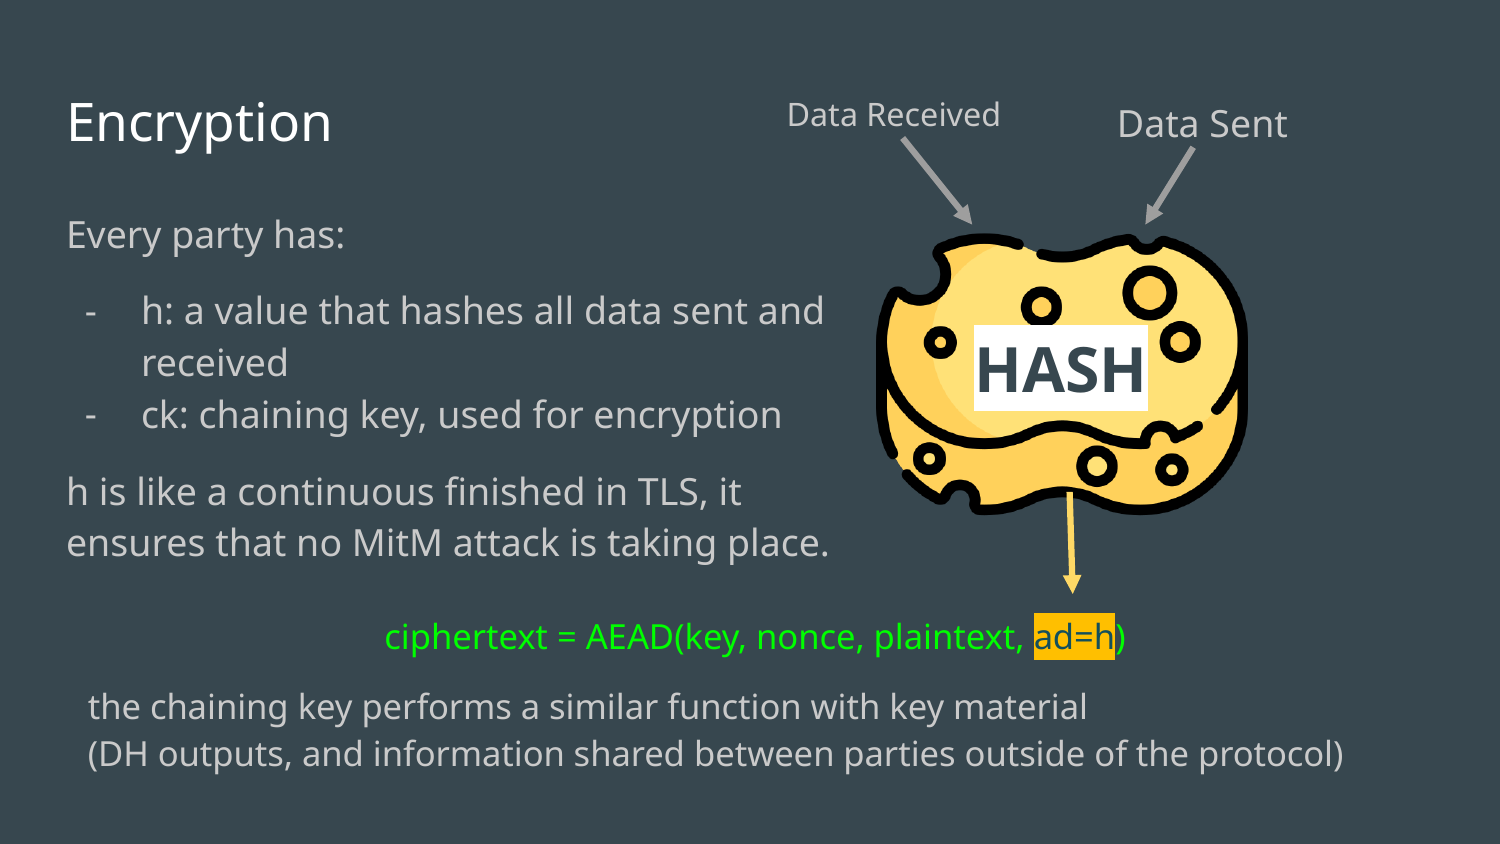

# Encryption
Data Received
Data Sent
Every party has:
h: a value that hashes all data sent and received
ck: chaining key, used for encryption
h is like a continuous finished in TLS, it ensures that no MitM attack is taking place.
HASH
ciphertext = AEAD(key, nonce, plaintext, ad=h)
the chaining key performs a similar function with key material
(DH outputs, and information shared between parties outside of the protocol)